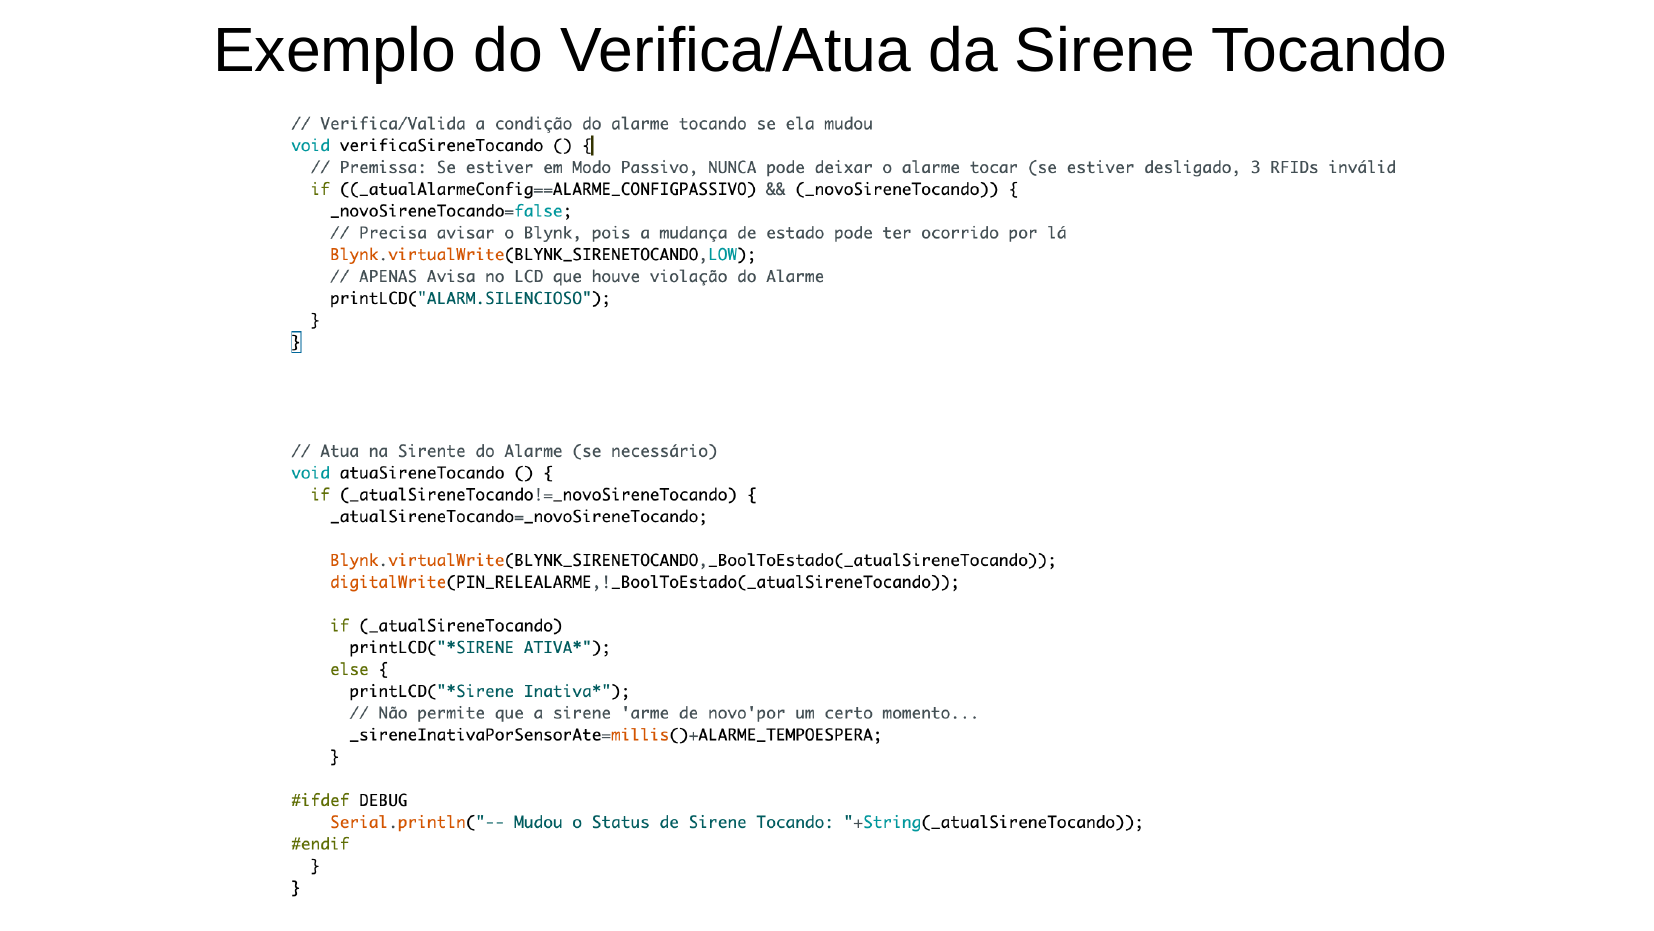

# Exemplo do Verifica/Atua da Sirene Tocando